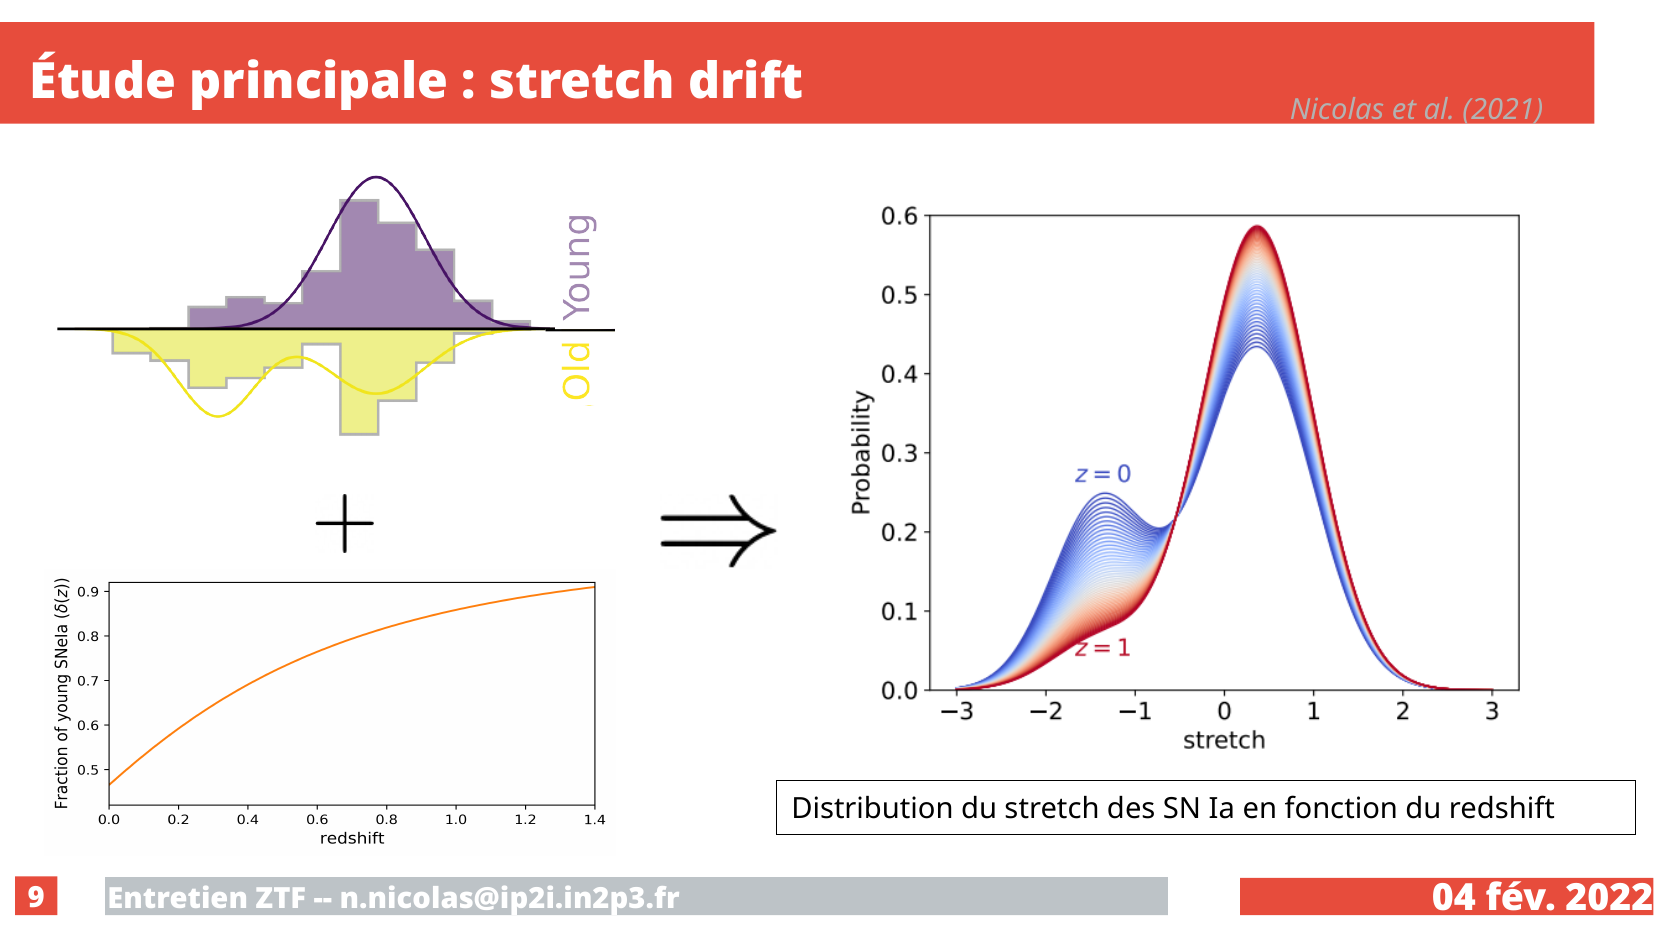

# Étude principale : stretch drift
Nicolas et al. (2021)
Distribution du stretch des SN Ia en fonction du redshift
9
Entretien ZTF -- n.nicolas@ip2i.in2p3.fr
04 fév. 2022